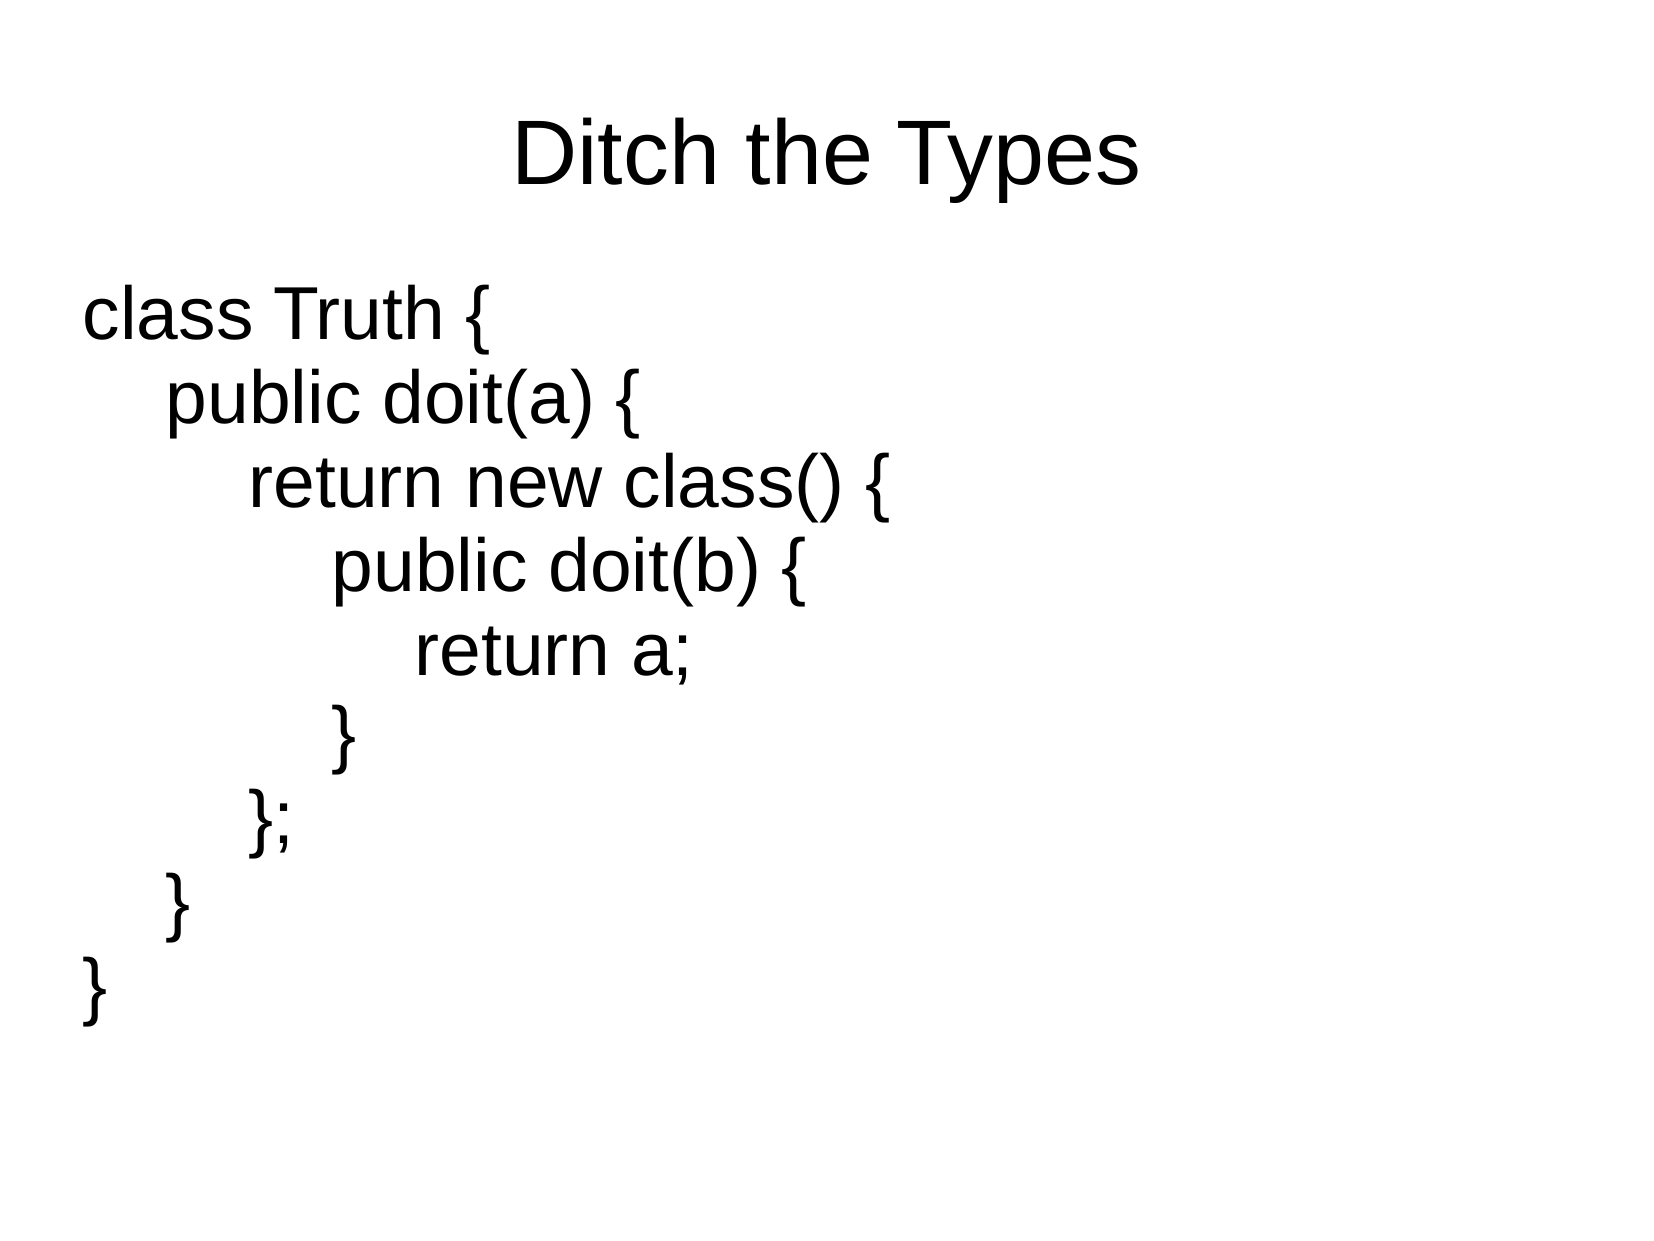

# Ditch the Types
class Truth {
 public doit(a) {
 return new class() {
 public doit(b) {
 return a;
 }
 };
 }
}